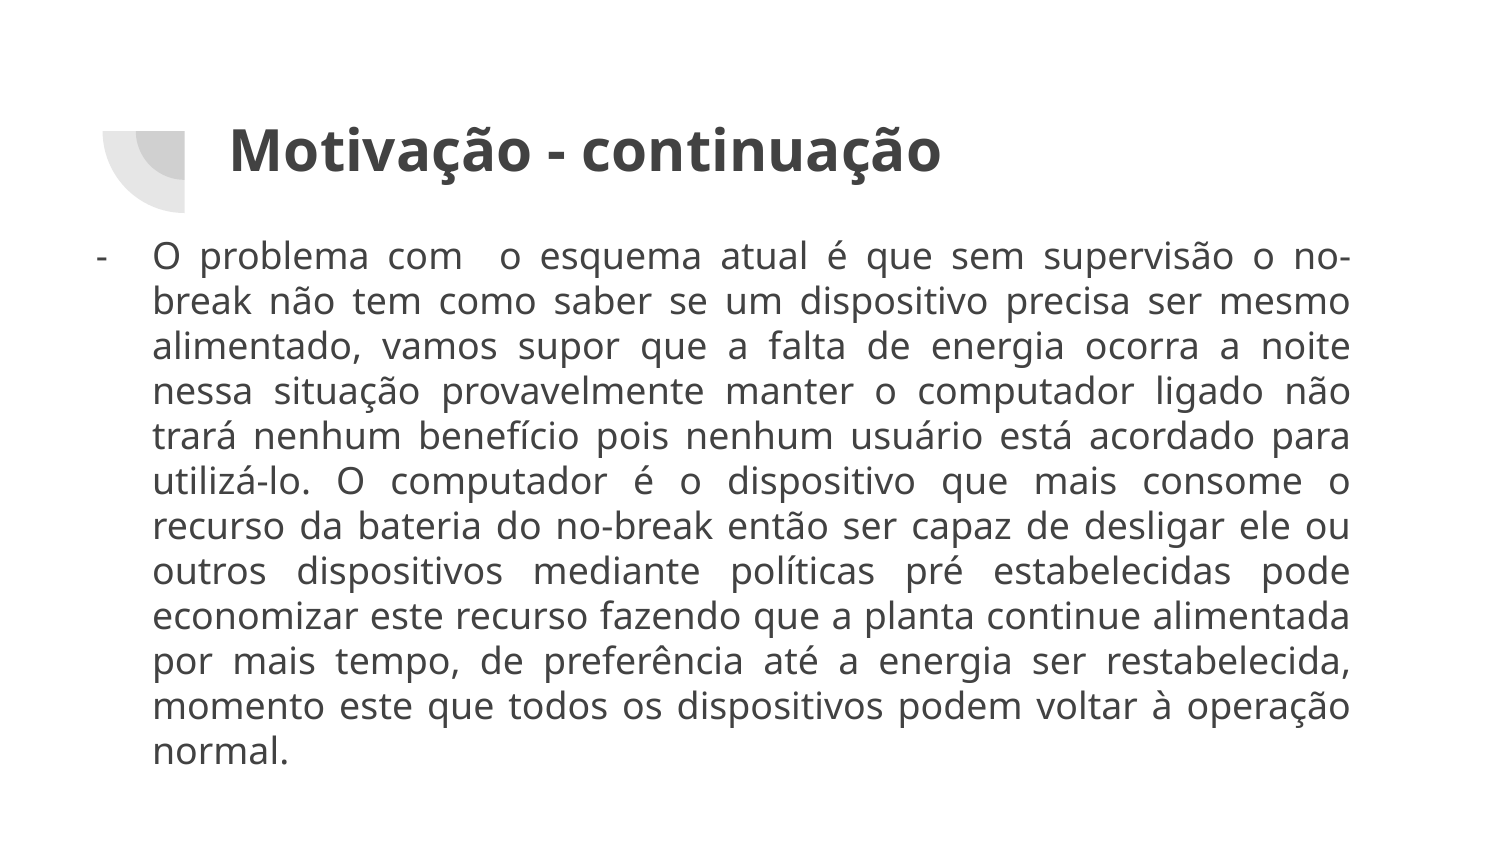

# Motivação - continuação
O problema com o esquema atual é que sem supervisão o no-break não tem como saber se um dispositivo precisa ser mesmo alimentado, vamos supor que a falta de energia ocorra a noite nessa situação provavelmente manter o computador ligado não trará nenhum benefício pois nenhum usuário está acordado para utilizá-lo. O computador é o dispositivo que mais consome o recurso da bateria do no-break então ser capaz de desligar ele ou outros dispositivos mediante políticas pré estabelecidas pode economizar este recurso fazendo que a planta continue alimentada por mais tempo, de preferência até a energia ser restabelecida, momento este que todos os dispositivos podem voltar à operação normal.